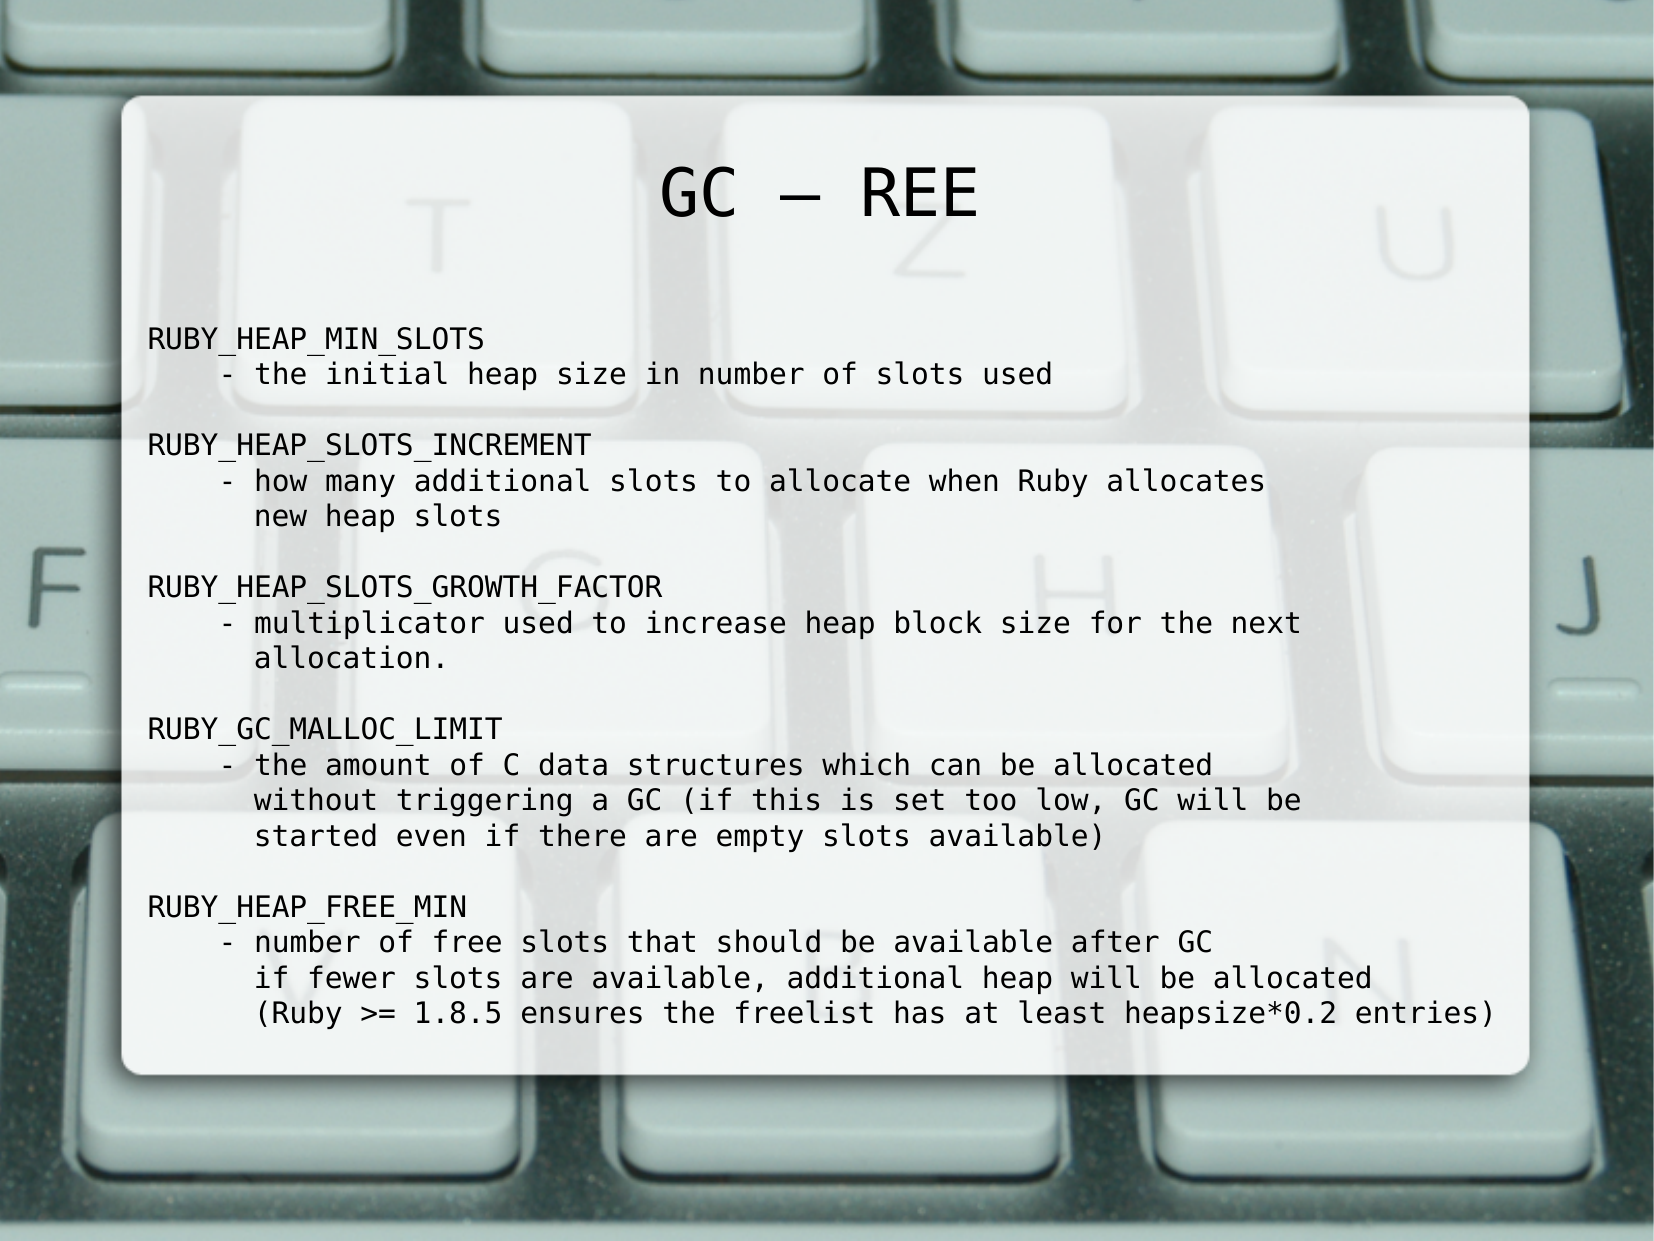

# GC – REE
RUBY_HEAP_MIN_SLOTS
 - the initial heap size in number of slots used
RUBY_HEAP_SLOTS_INCREMENT
 - how many additional slots to allocate when Ruby allocates
 new heap slots
RUBY_HEAP_SLOTS_GROWTH_FACTOR
 - multiplicator used to increase heap block size for the next
 allocation.
RUBY_GC_MALLOC_LIMIT
 - the amount of C data structures which can be allocated
 without triggering a GC (if this is set too low, GC will be
 started even if there are empty slots available)
RUBY_HEAP_FREE_MIN
 - number of free slots that should be available after GC
 if fewer slots are available, additional heap will be allocated
 (Ruby >= 1.8.5 ensures the freelist has at least heapsize*0.2 entries)